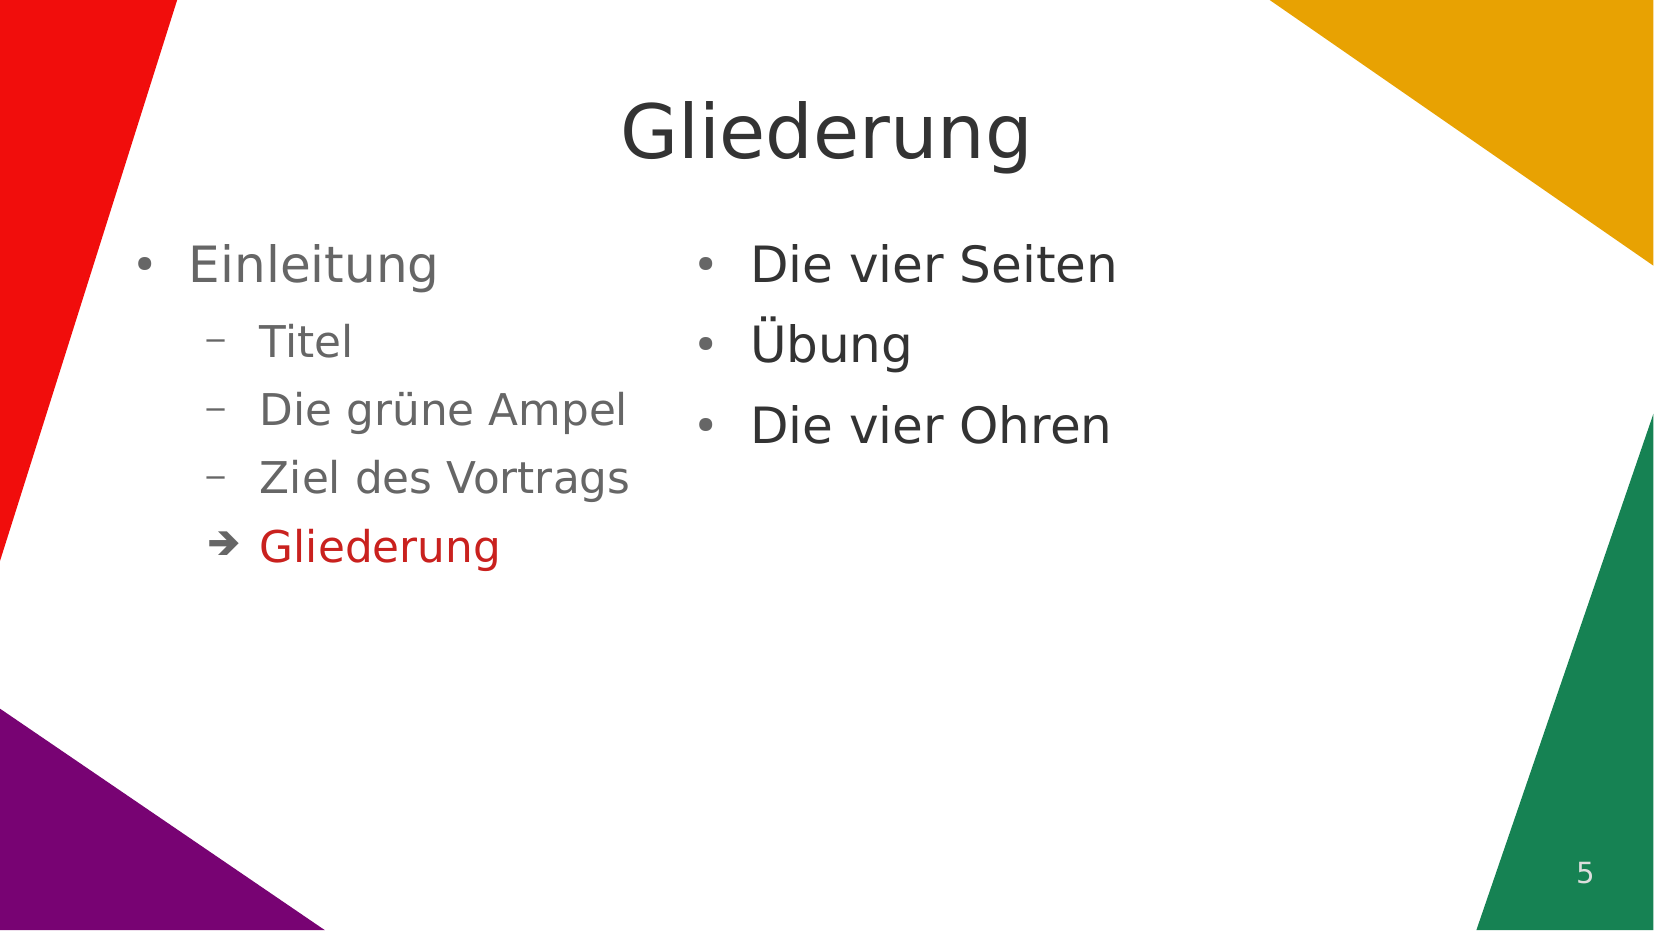

# Gliederung
Einleitung
Titel
Die grüne Ampel
Ziel des Vortrags
Gliederung
Die vier Seiten
Übung
Die vier Ohren
5